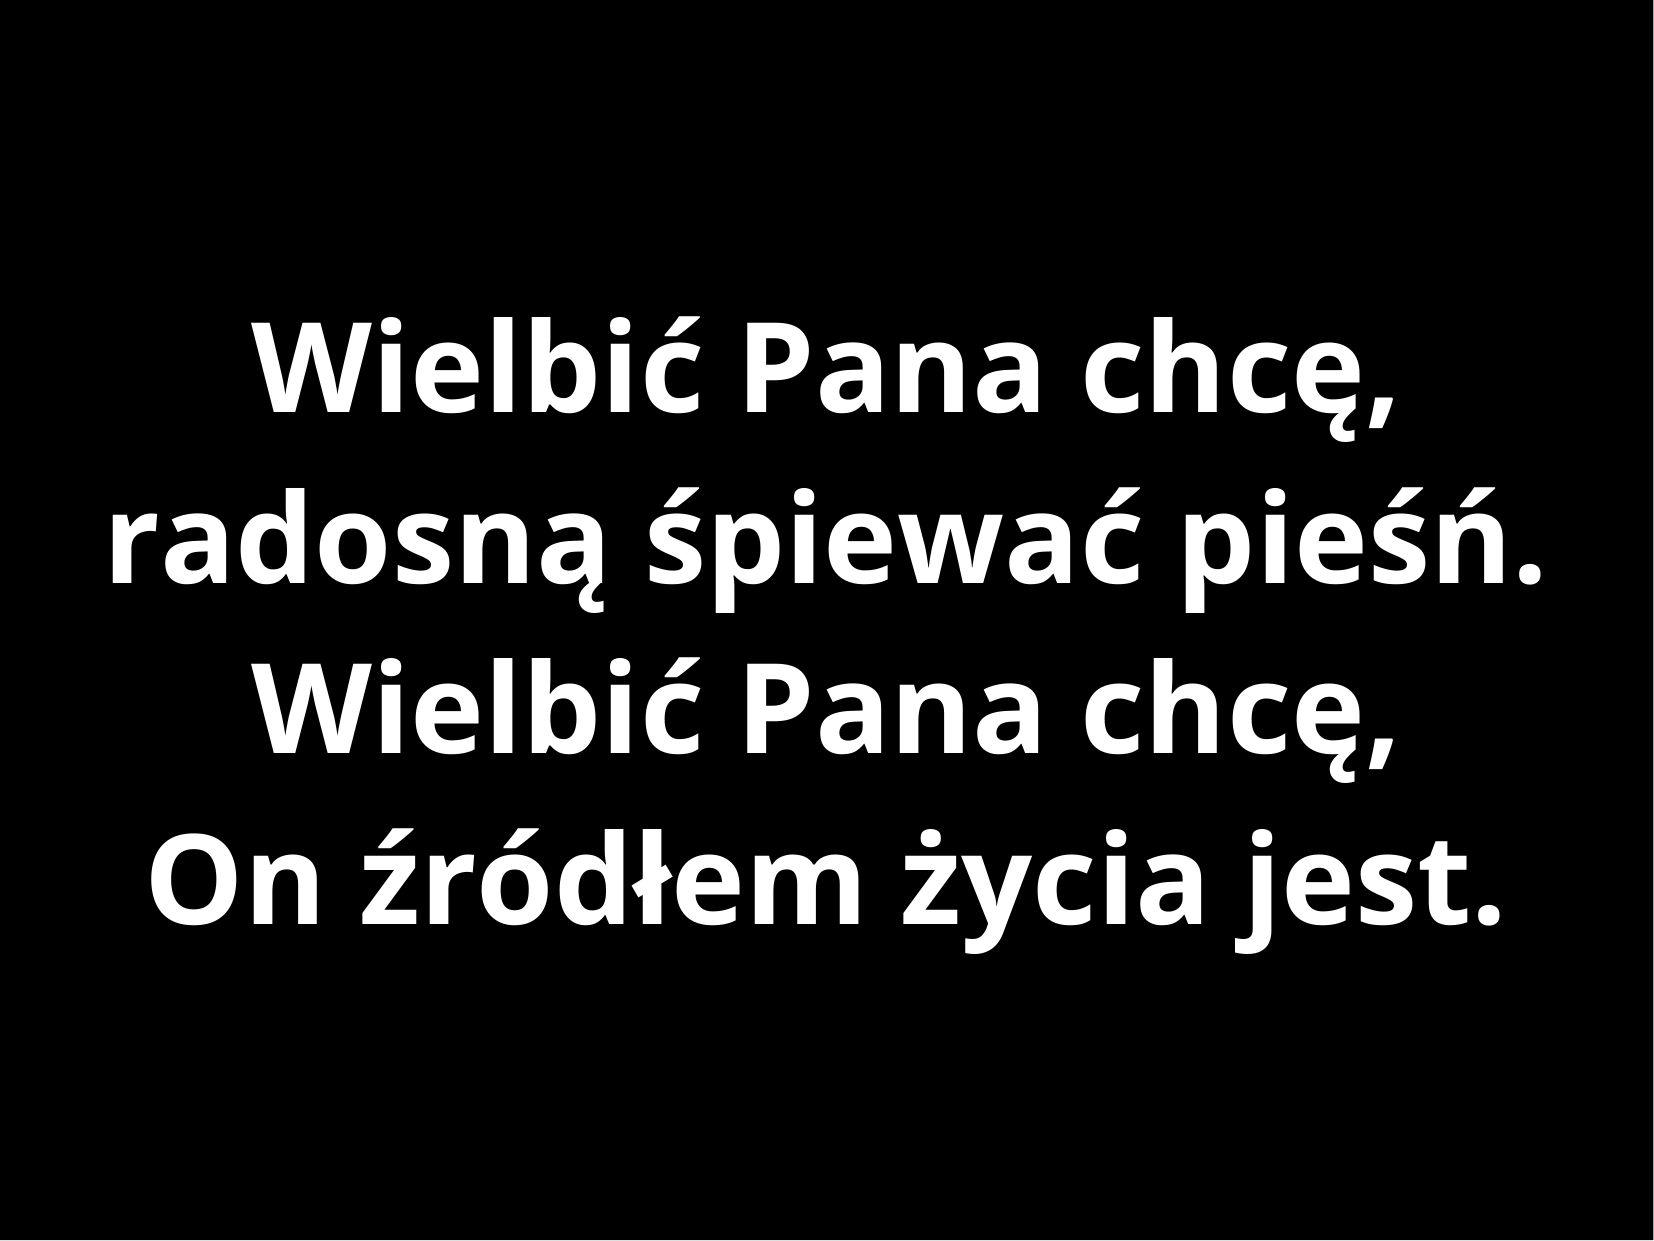

# Wielbić Pana chcę, radosną śpiewać pieśń. Wielbić Pana chcę, On źródłem życia jest.